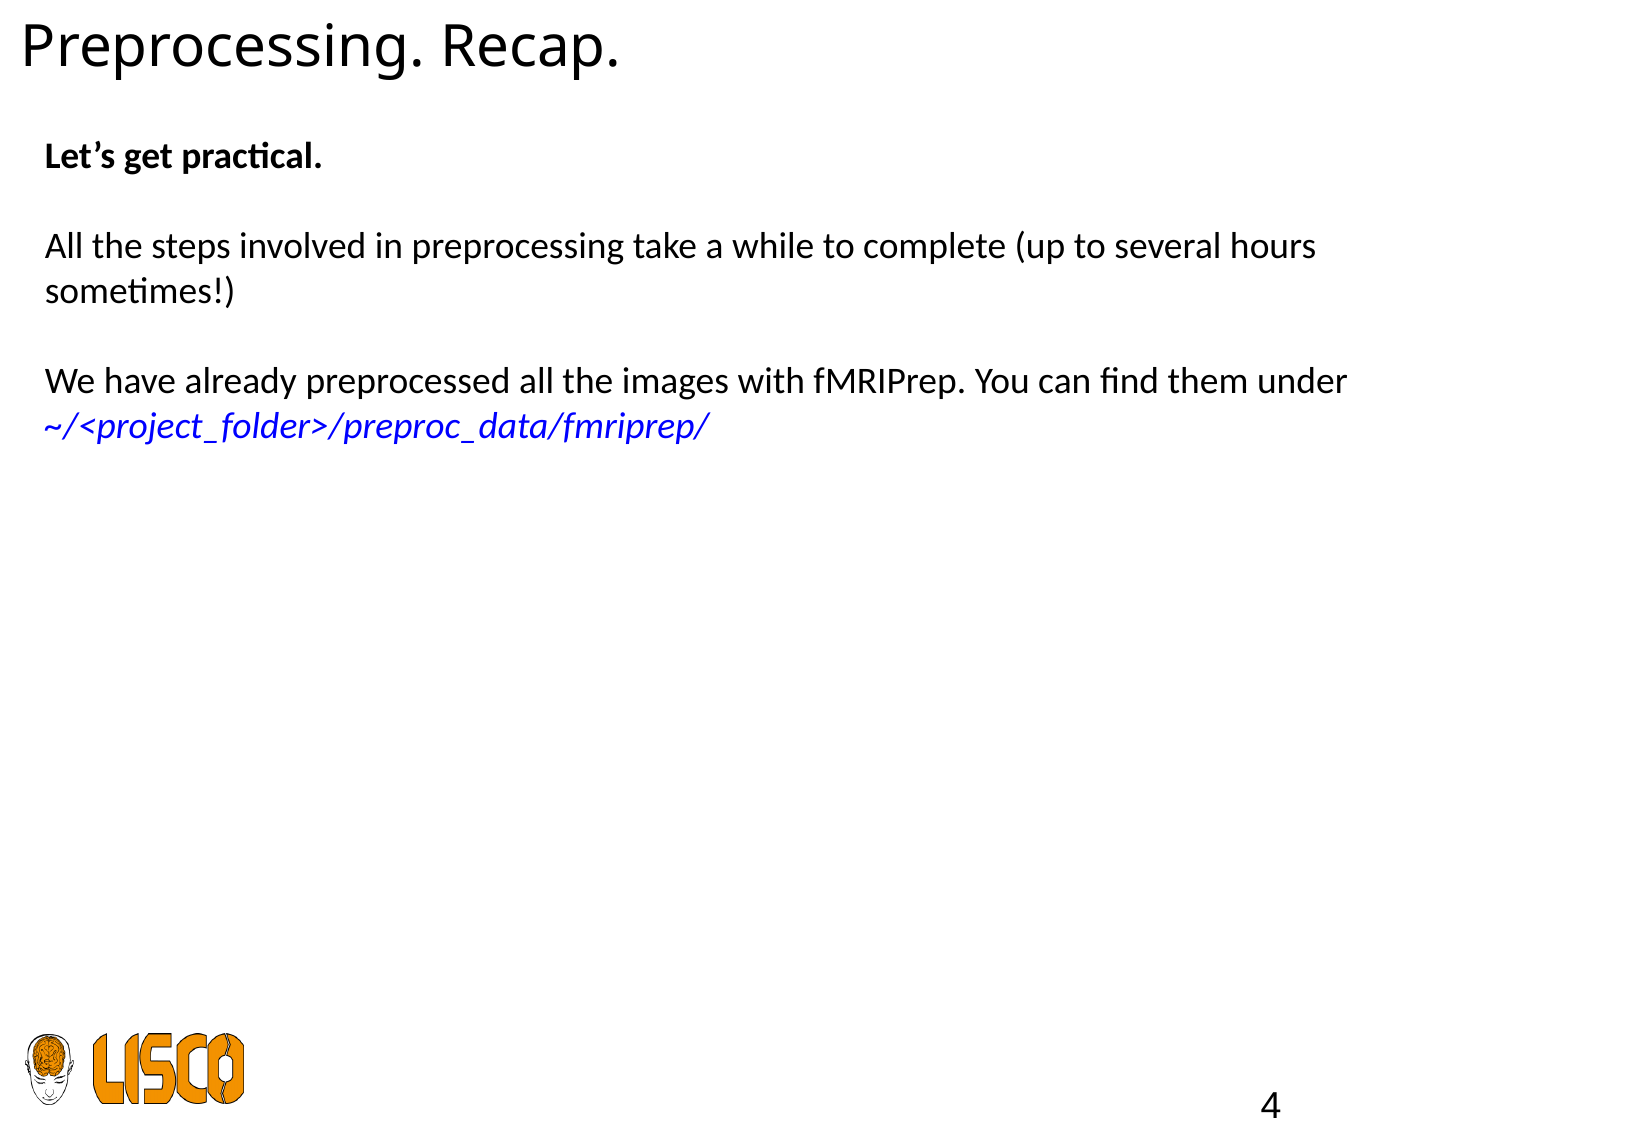

Preprocessing. Recap.
Let’s get practical.
All the steps involved in preprocessing take a while to complete (up to several hours sometimes!)
We have already preprocessed all the images with fMRIPrep. You can find them under
~/<project_folder>/preproc_data/fmriprep/